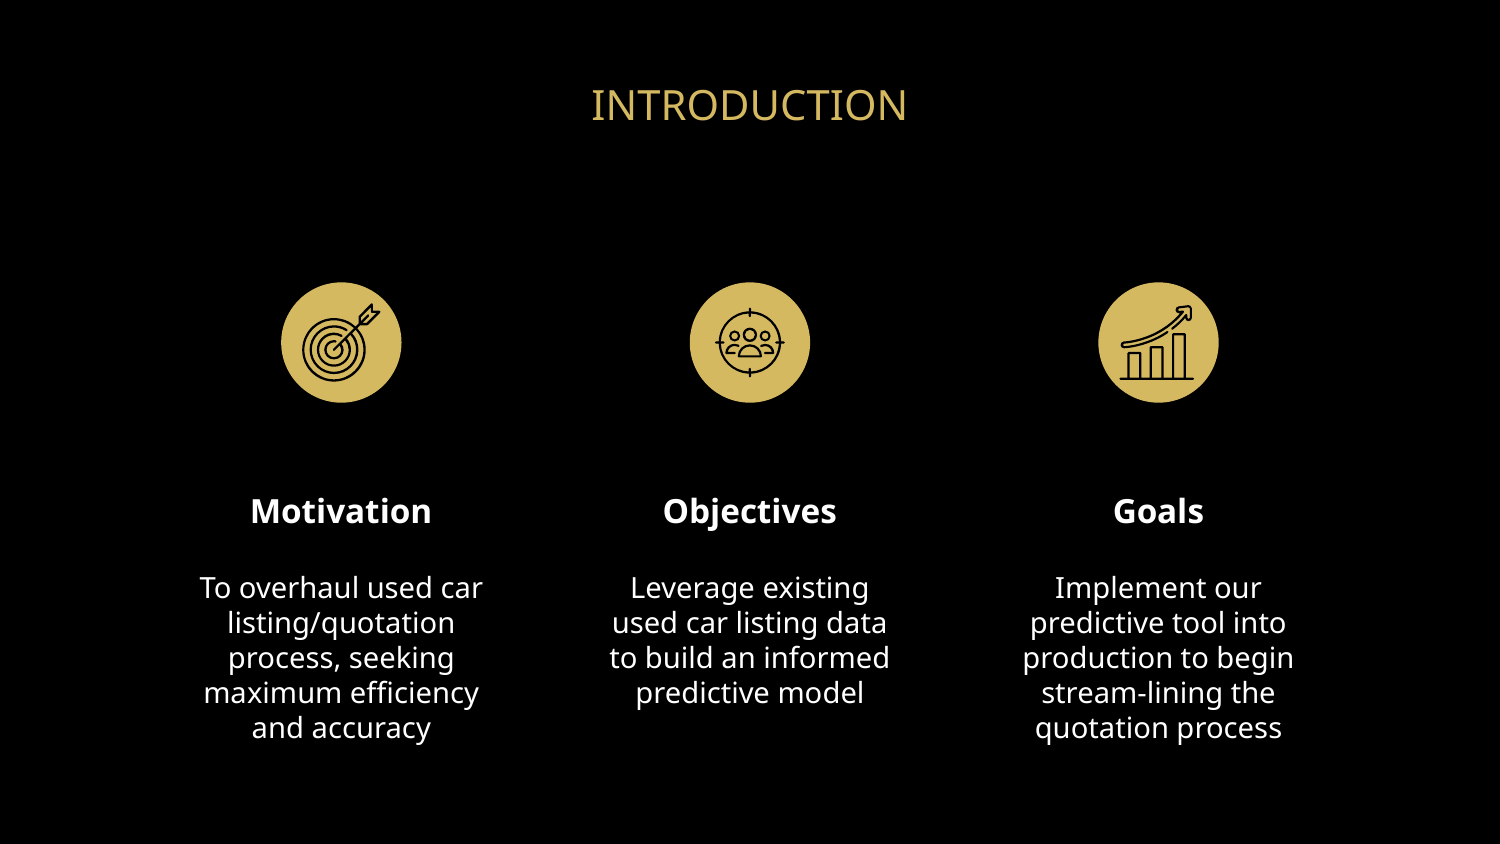

# INTRODUCTION
Motivation
Objectives
Goals
To overhaul used car listing/quotation process, seeking maximum efficiency and accuracy
Leverage existing used car listing data to build an informed predictive model
Implement our predictive tool into production to begin stream-lining the quotation process